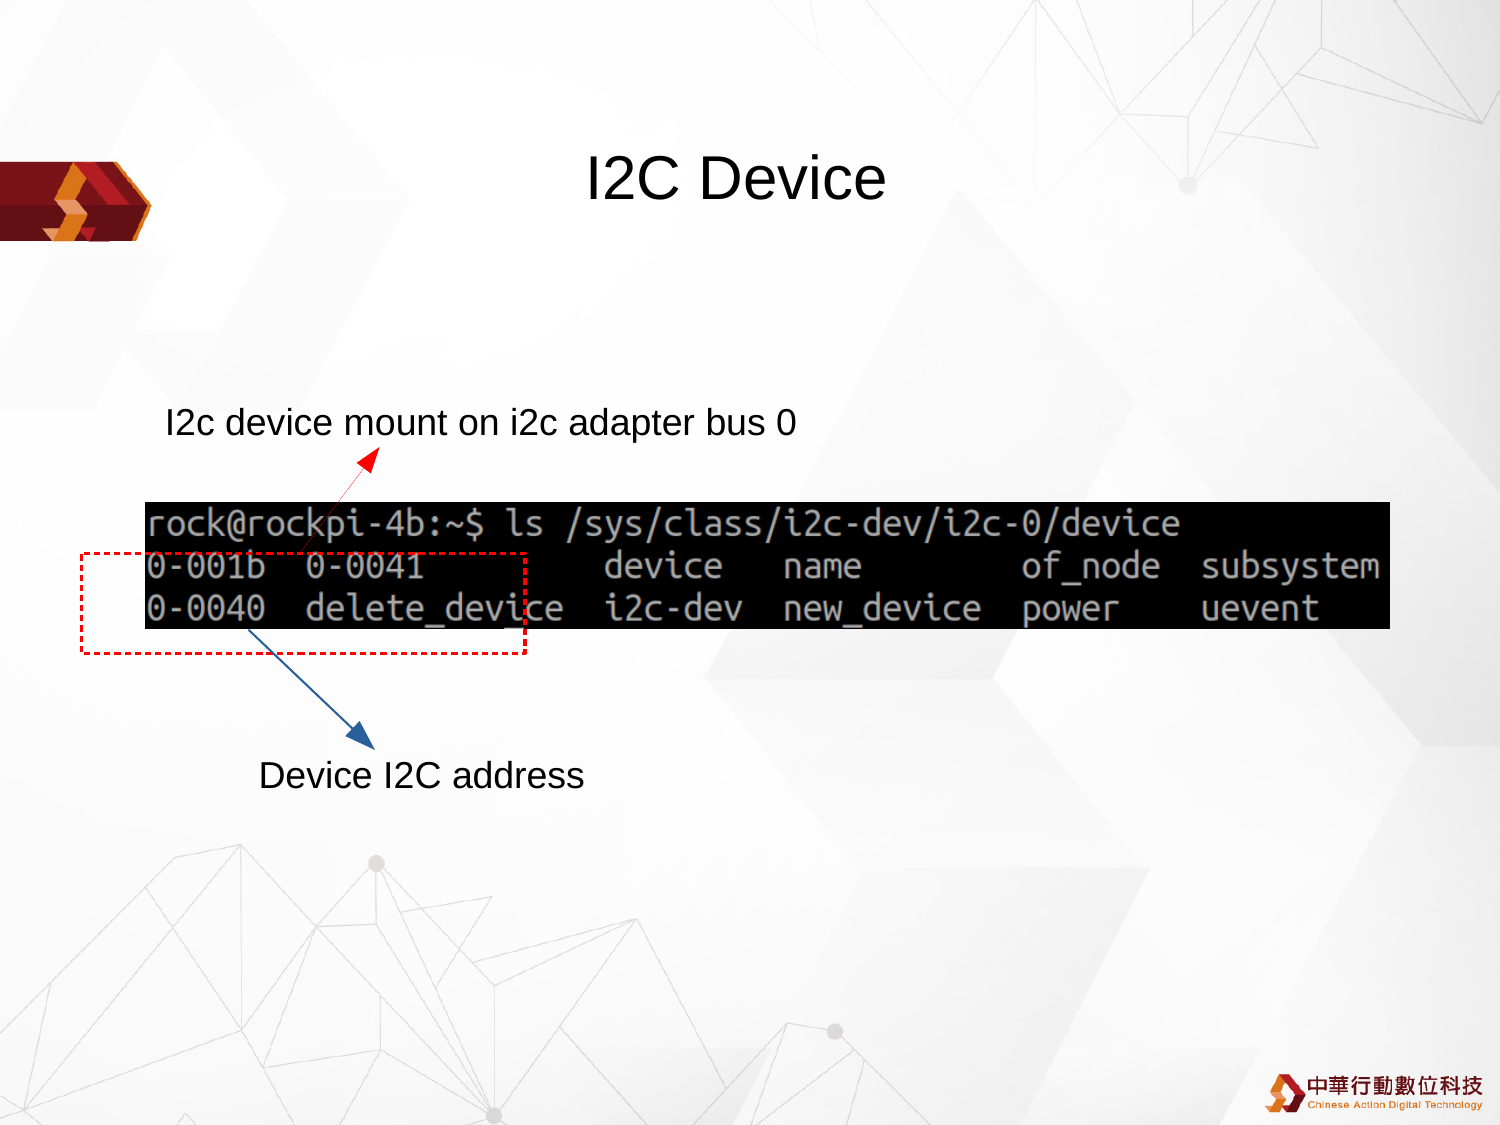

# I2C Device
I2c device mount on i2c adapter bus 0
Device I2C address